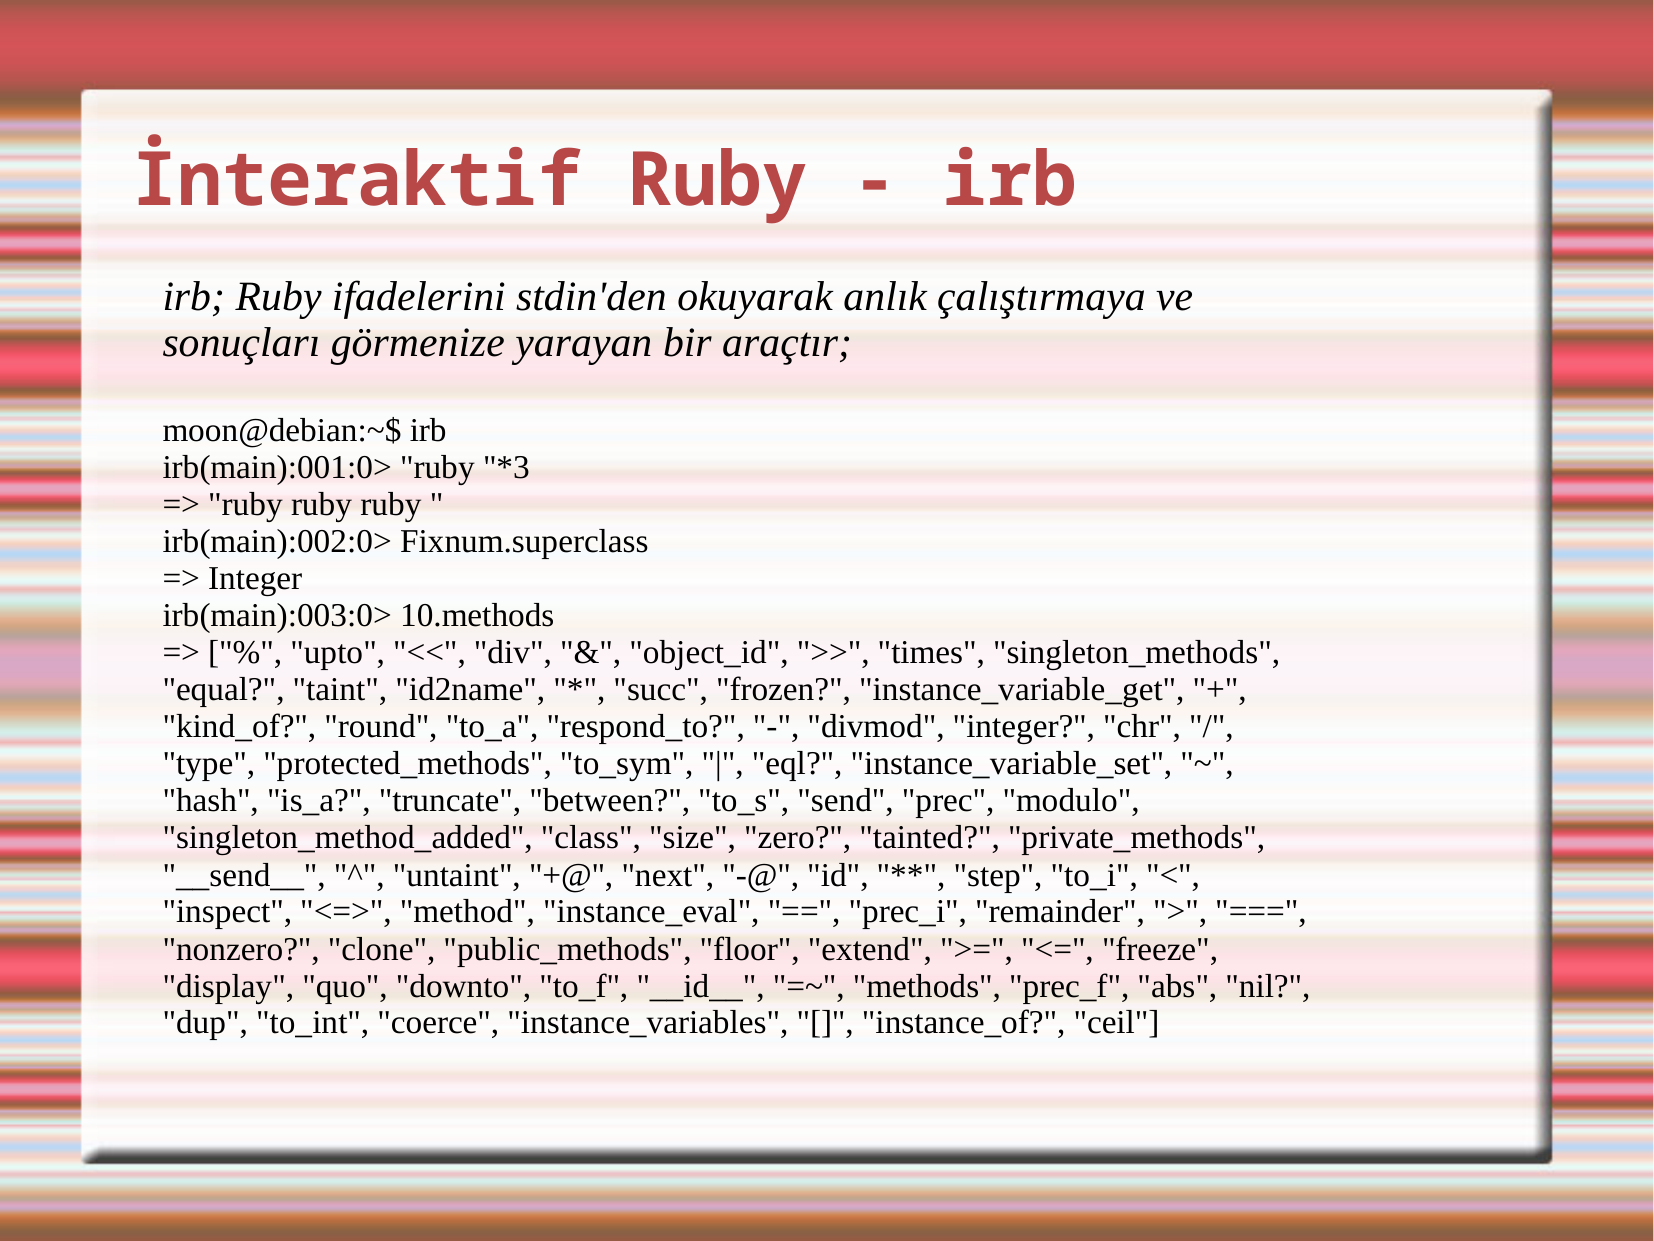

İnteraktif Ruby - irb
irb; Ruby ifadelerini stdin'den okuyarak anlık çalıştırmaya ve sonuçları görmenize yarayan bir araçtır;
moon@debian:~$ irb
irb(main):001:0> "ruby "*3
=> "ruby ruby ruby "
irb(main):002:0> Fixnum.superclass
=> Integer
irb(main):003:0> 10.methods
=> ["%", "upto", "<<", "div", "&", "object_id", ">>", "times", "singleton_methods", "equal?", "taint", "id2name", "*", "succ", "frozen?", "instance_variable_get", "+", "kind_of?", "round", "to_a", "respond_to?", "-", "divmod", "integer?", "chr", "/", "type", "protected_methods", "to_sym", "|", "eql?", "instance_variable_set", "~", "hash", "is_a?", "truncate", "between?", "to_s", "send", "prec", "modulo", "singleton_method_added", "class", "size", "zero?", "tainted?", "private_methods", "__send__", "^", "untaint", "+@", "next", "-@", "id", "**", "step", "to_i", "<", "inspect", "<=>", "method", "instance_eval", "==", "prec_i", "remainder", ">", "===", "nonzero?", "clone", "public_methods", "floor", "extend", ">=", "<=", "freeze", "display", "quo", "downto", "to_f", "__id__", "=~", "methods", "prec_f", "abs", "nil?", "dup", "to_int", "coerce", "instance_variables", "[]", "instance_of?", "ceil"]